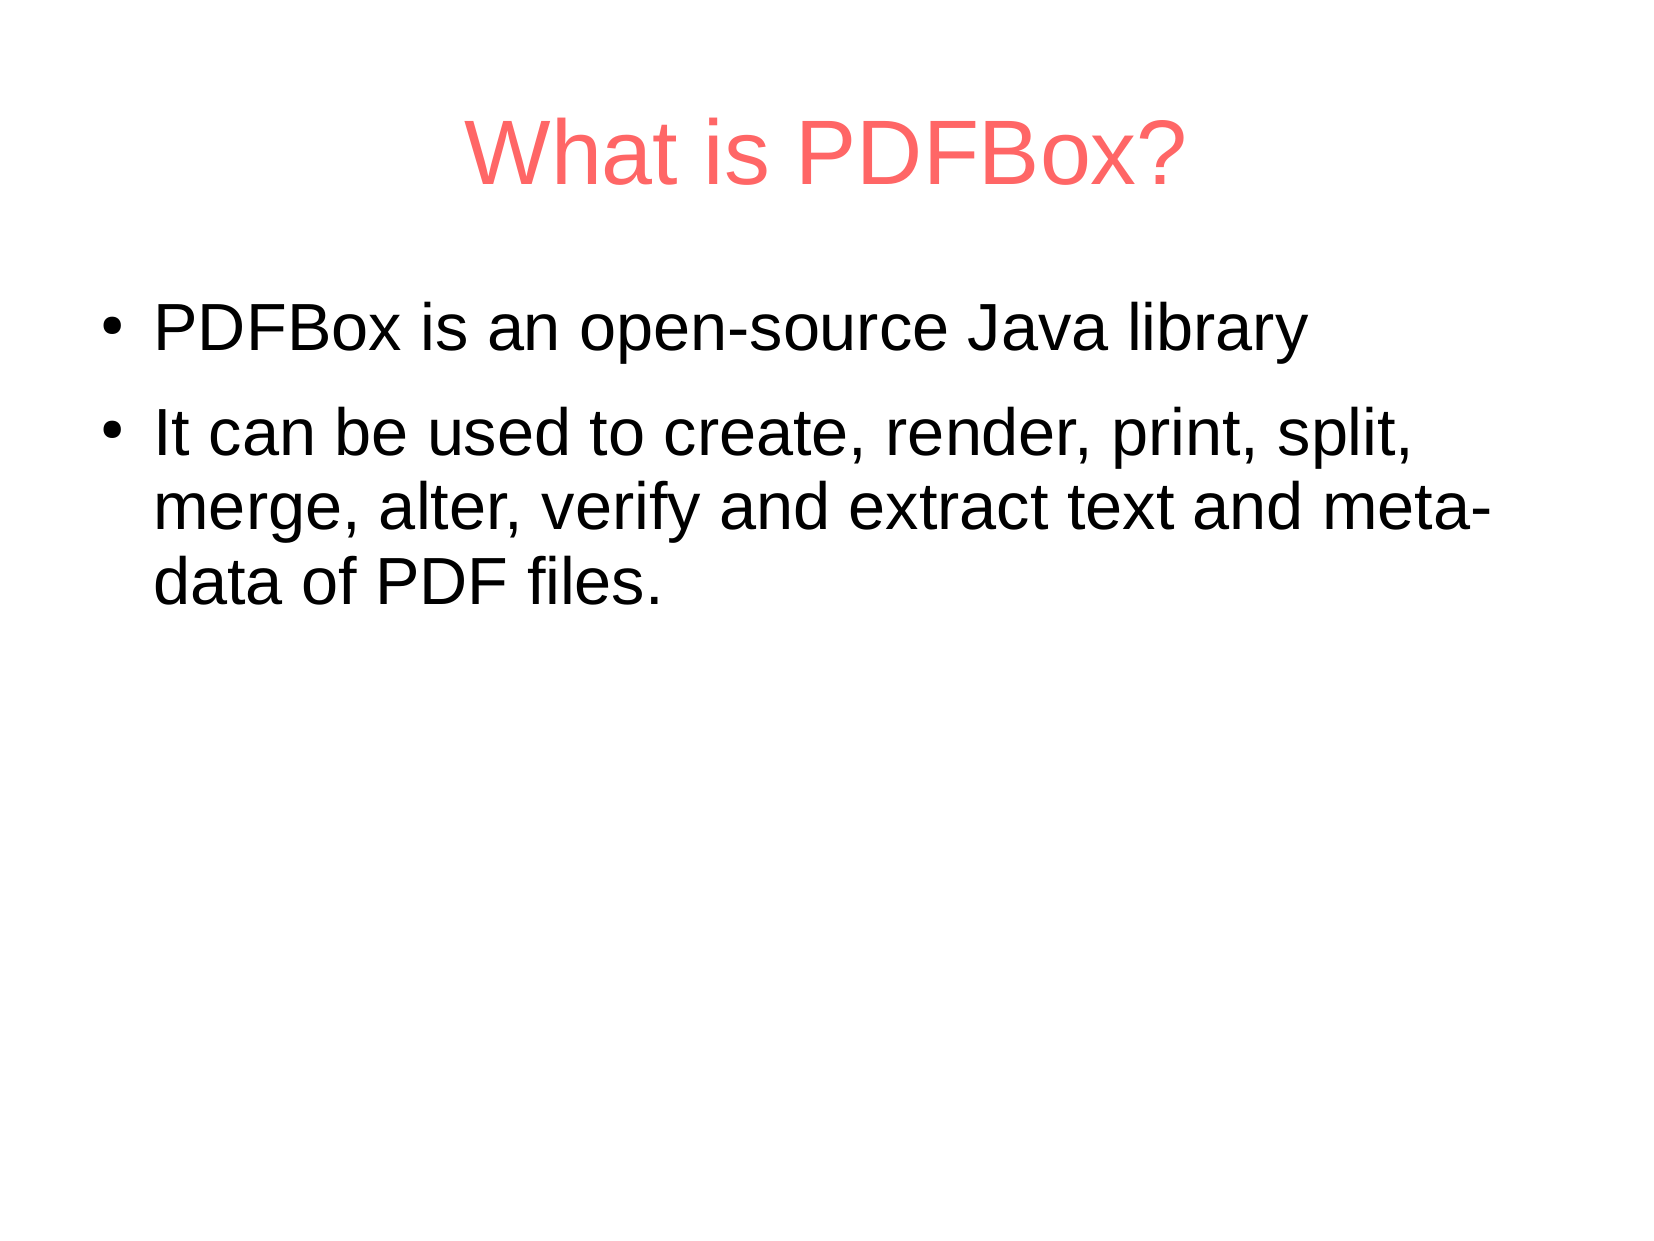

# What is PDFBox?
PDFBox is an open-source Java library
It can be used to create, render, print, split, merge, alter, verify and extract text and meta-data of PDF files.